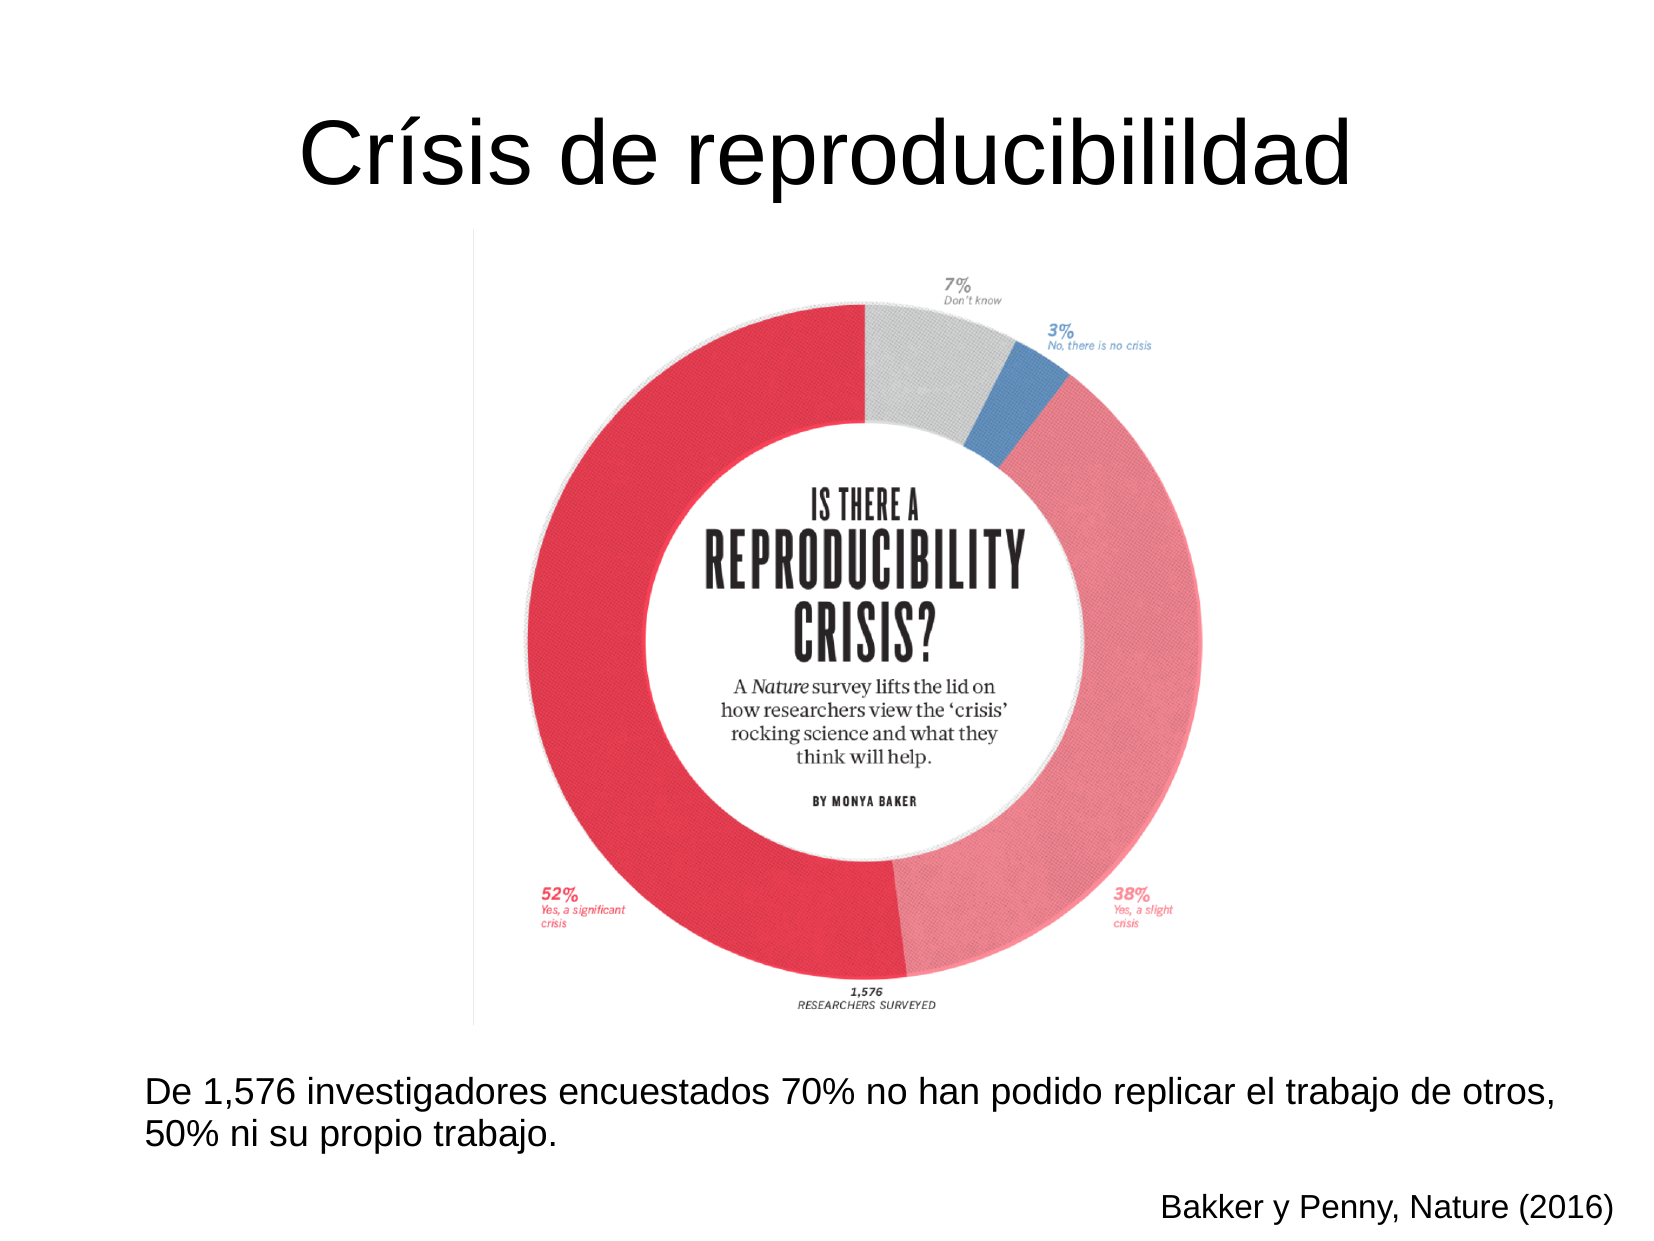

# Crísis de reproducibilildad
De 1,576 investigadores encuestados 70% no han podido replicar el trabajo de otros,
50% ni su propio trabajo.
Bakker y Penny, Nature (2016)